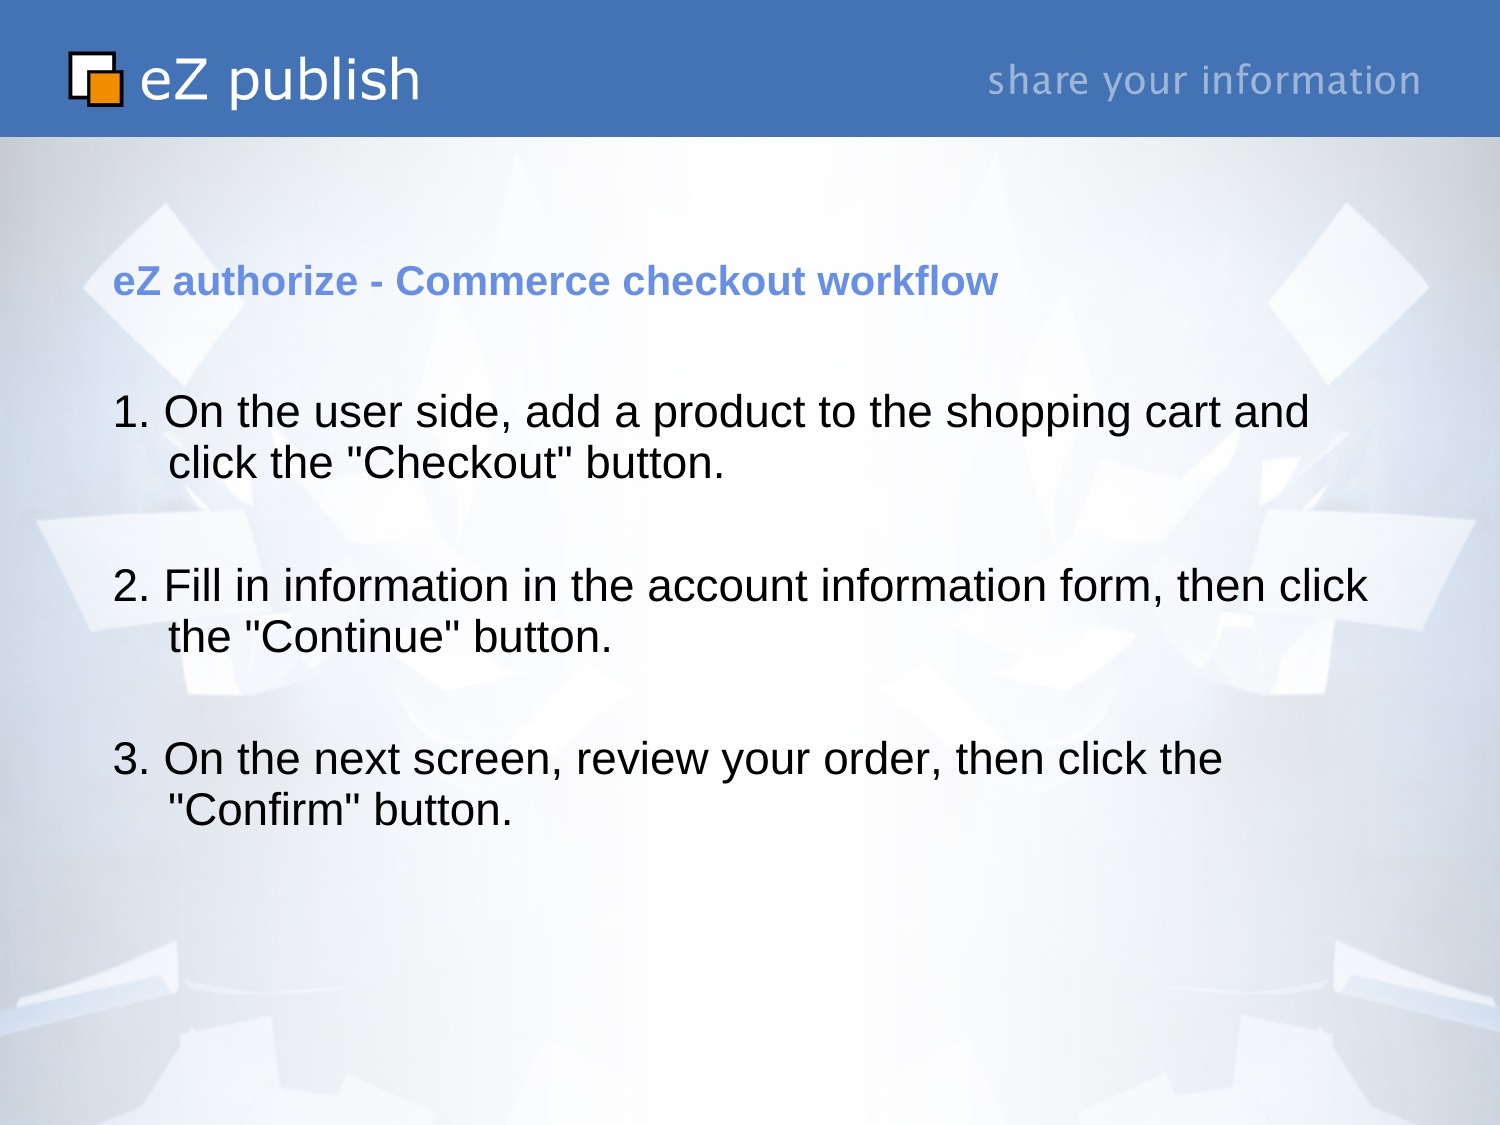

# eZ authorize - Commerce checkout workflow
1. On the user side, add a product to the shopping cart and click the "Checkout" button.
2. Fill in information in the account information form, then click the "Continue" button.
3. On the next screen, review your order, then click the "Confirm" button.